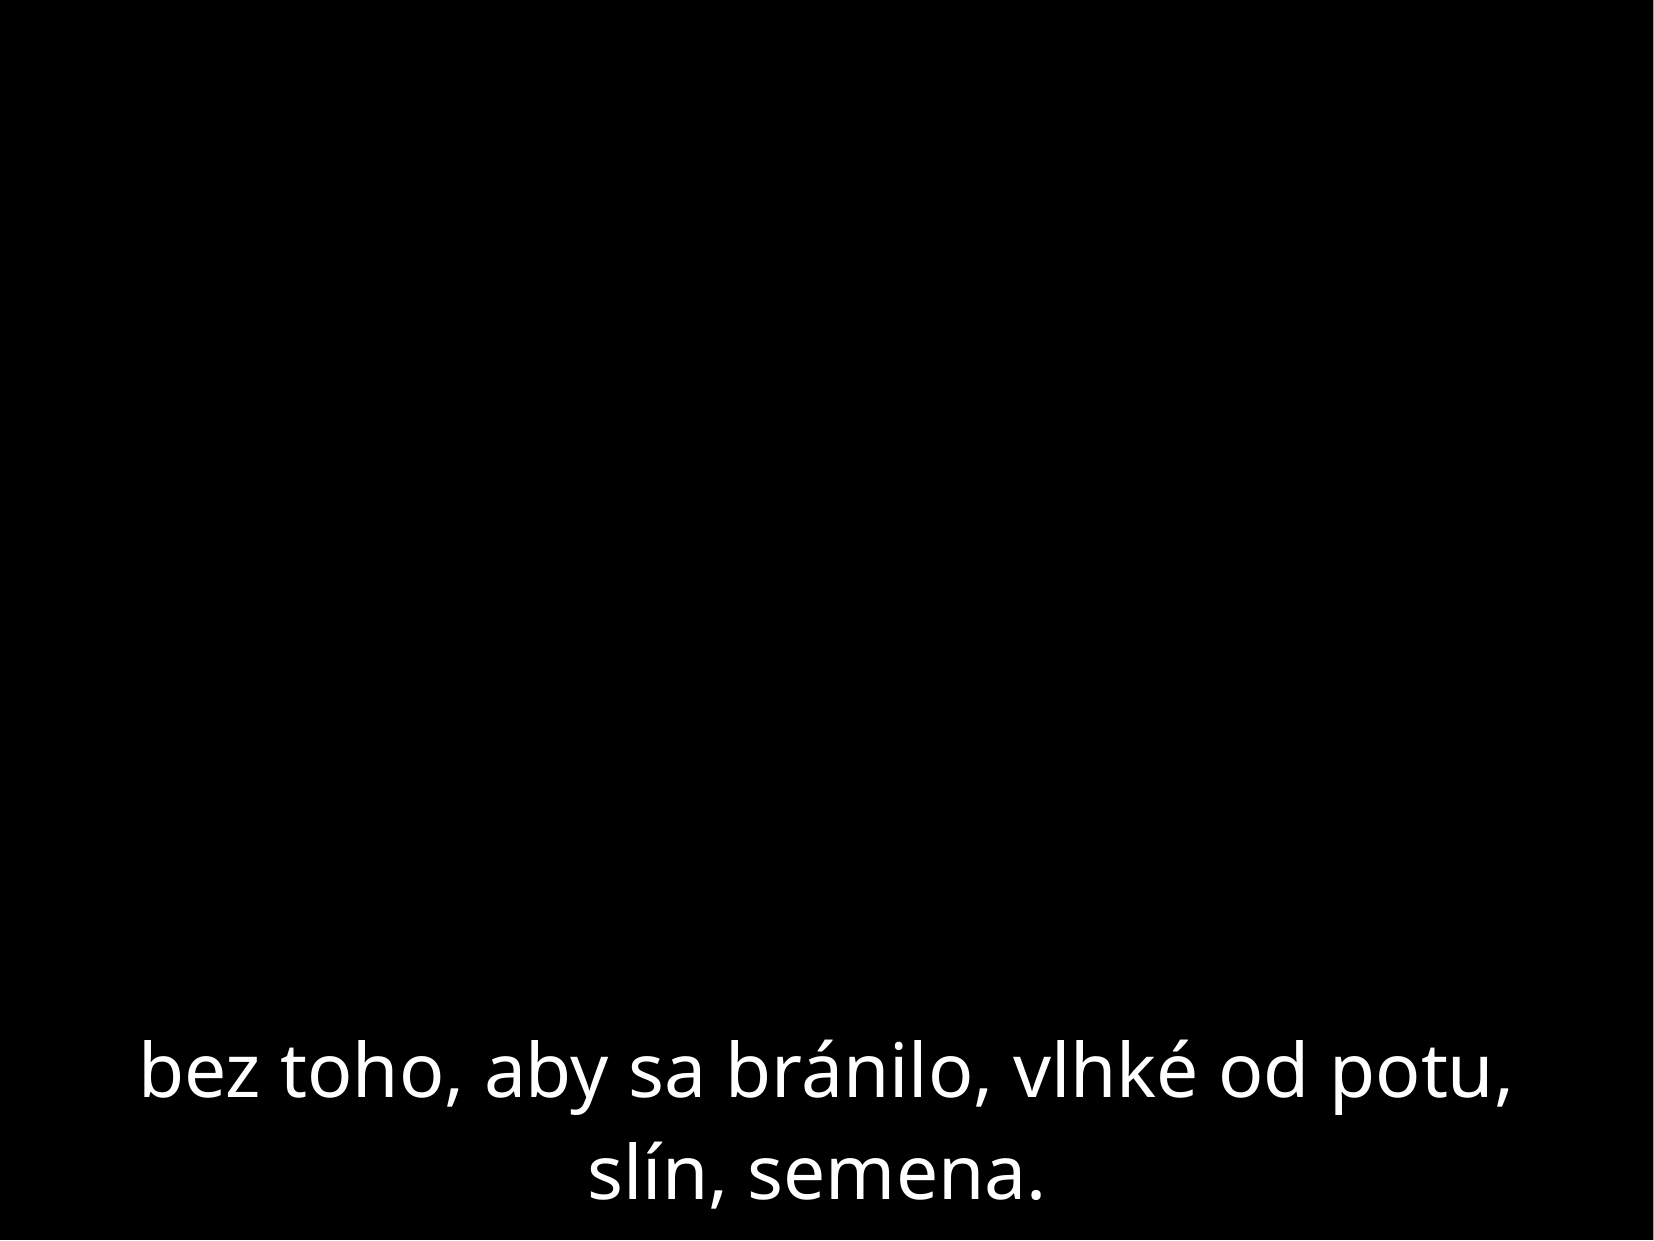

# bez toho, aby sa bránilo, vlhké od potu, slín, semena.